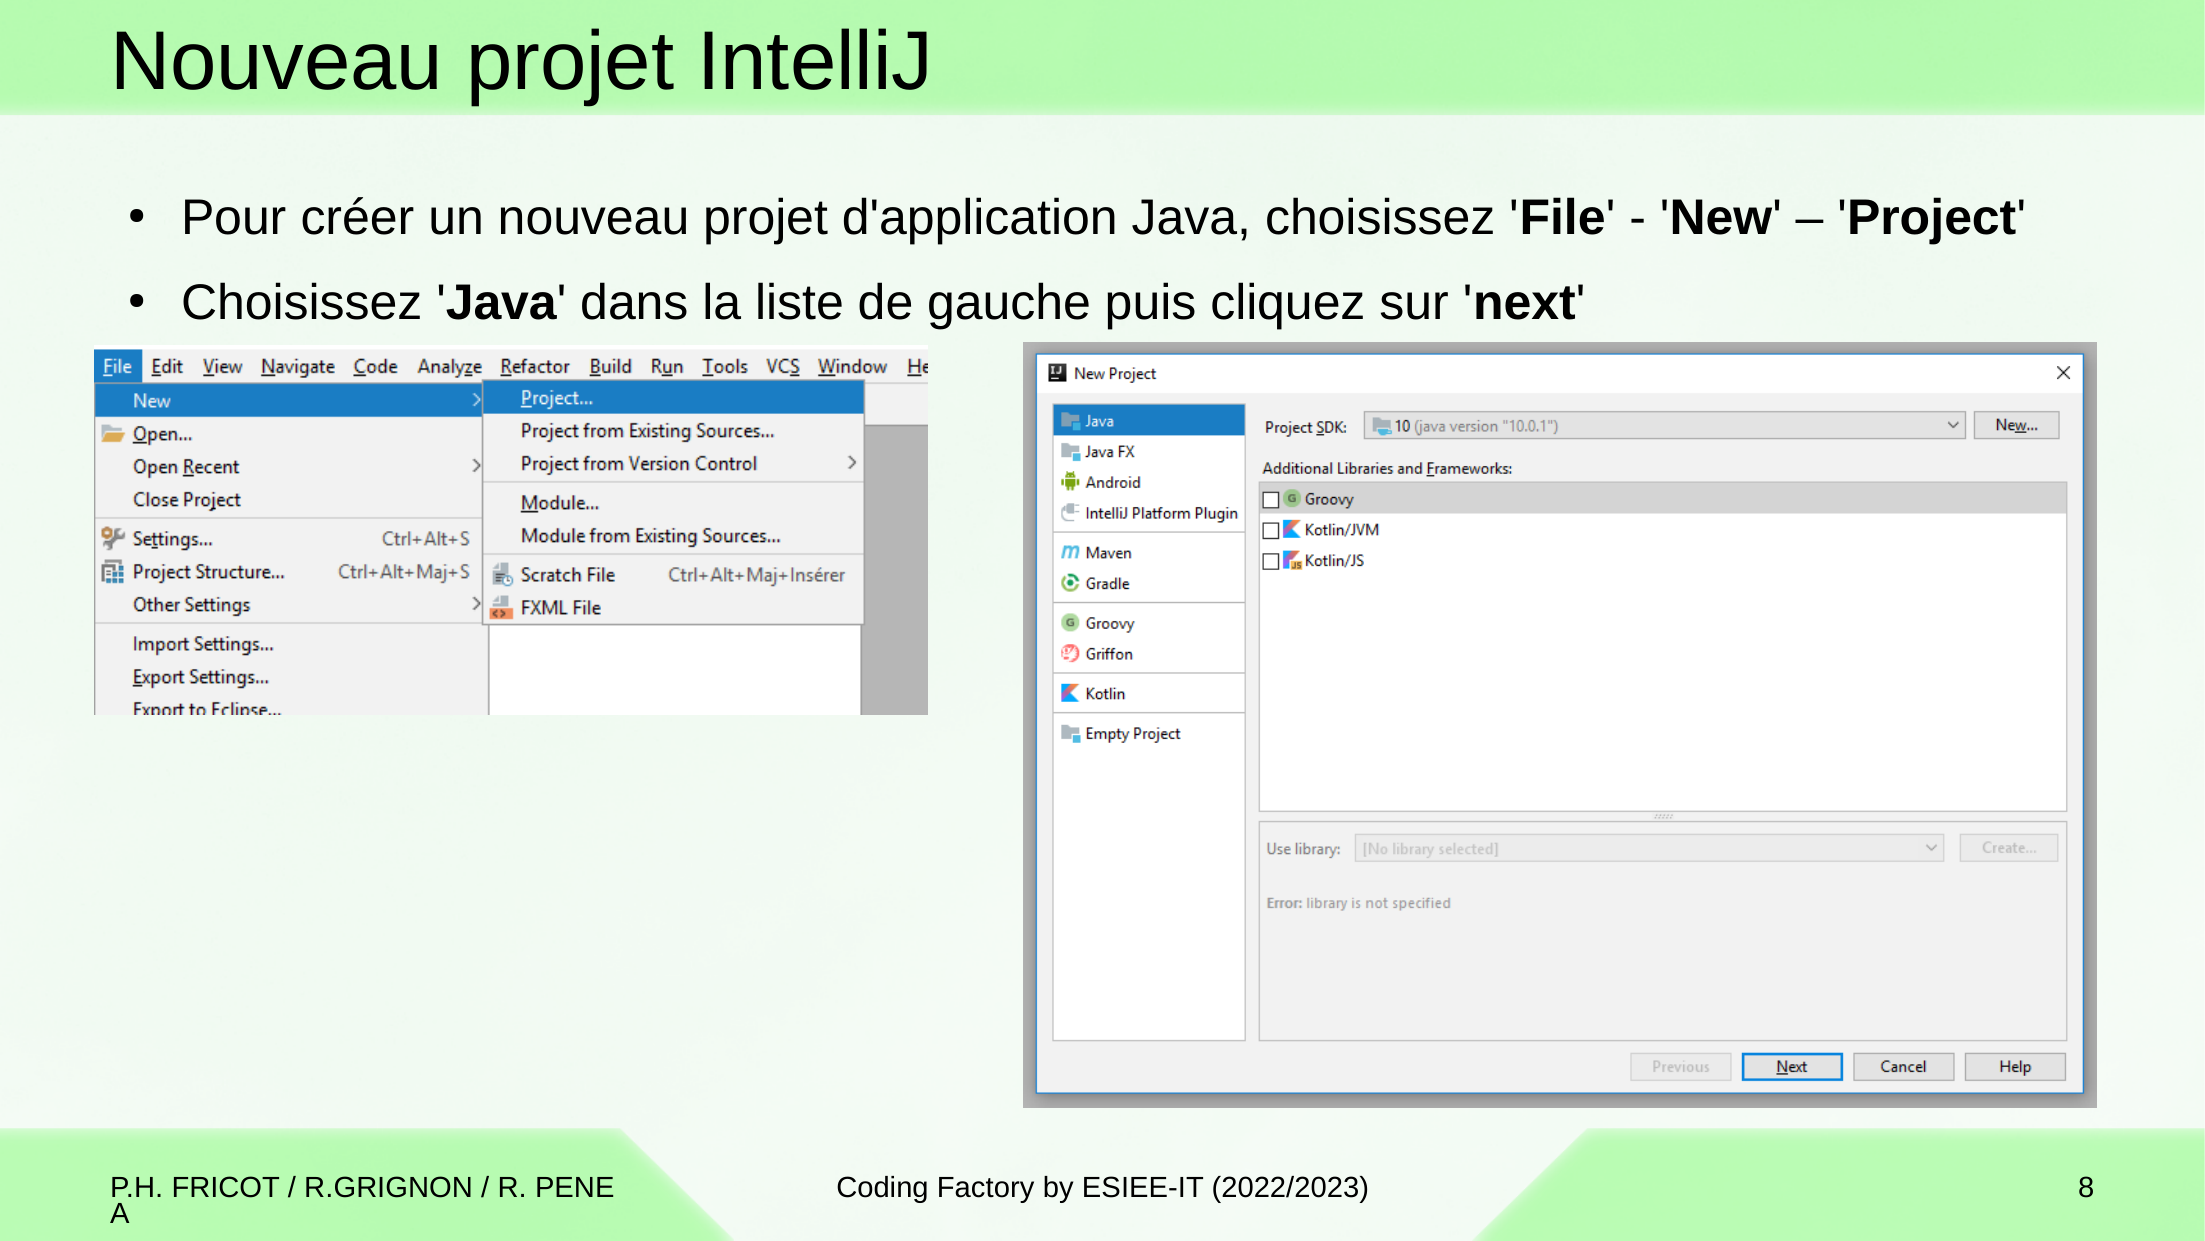

# Nouveau projet IntelliJ
Pour créer un nouveau projet d'application Java, choisissez 'File' - 'New' – 'Project'
Choisissez 'Java' dans la liste de gauche puis cliquez sur 'next'
P.H. FRICOT / R.GRIGNON / R. PENEA
Coding Factory by ESIEE-IT (2022/2023)
8